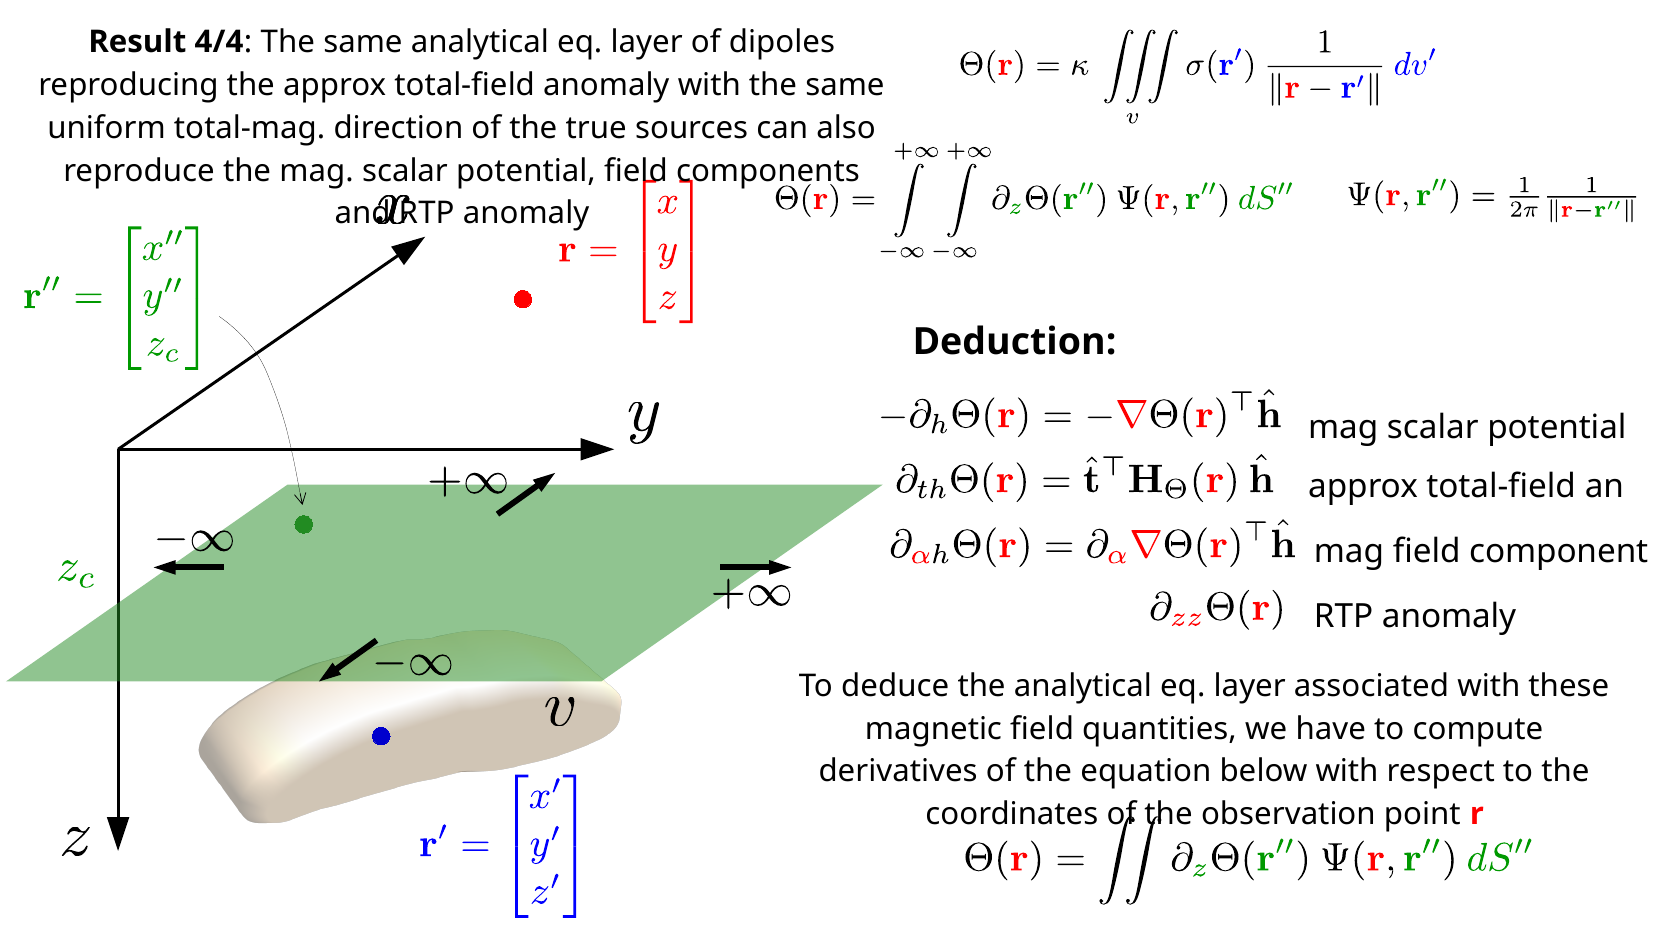

Result 4/4: The same analytical eq. layer of dipoles reproducing the approx total-field anomaly with the same uniform total-mag. direction of the true sources can also reproduce the mag. scalar potential, field components and RTP anomaly
Deduction:
mag scalar potential
approx total-field an
mag field component
RTP anomaly
To deduce the analytical eq. layer associated with these magnetic field quantities, we have to compute derivatives of the equation below with respect to the coordinates of the observation point r